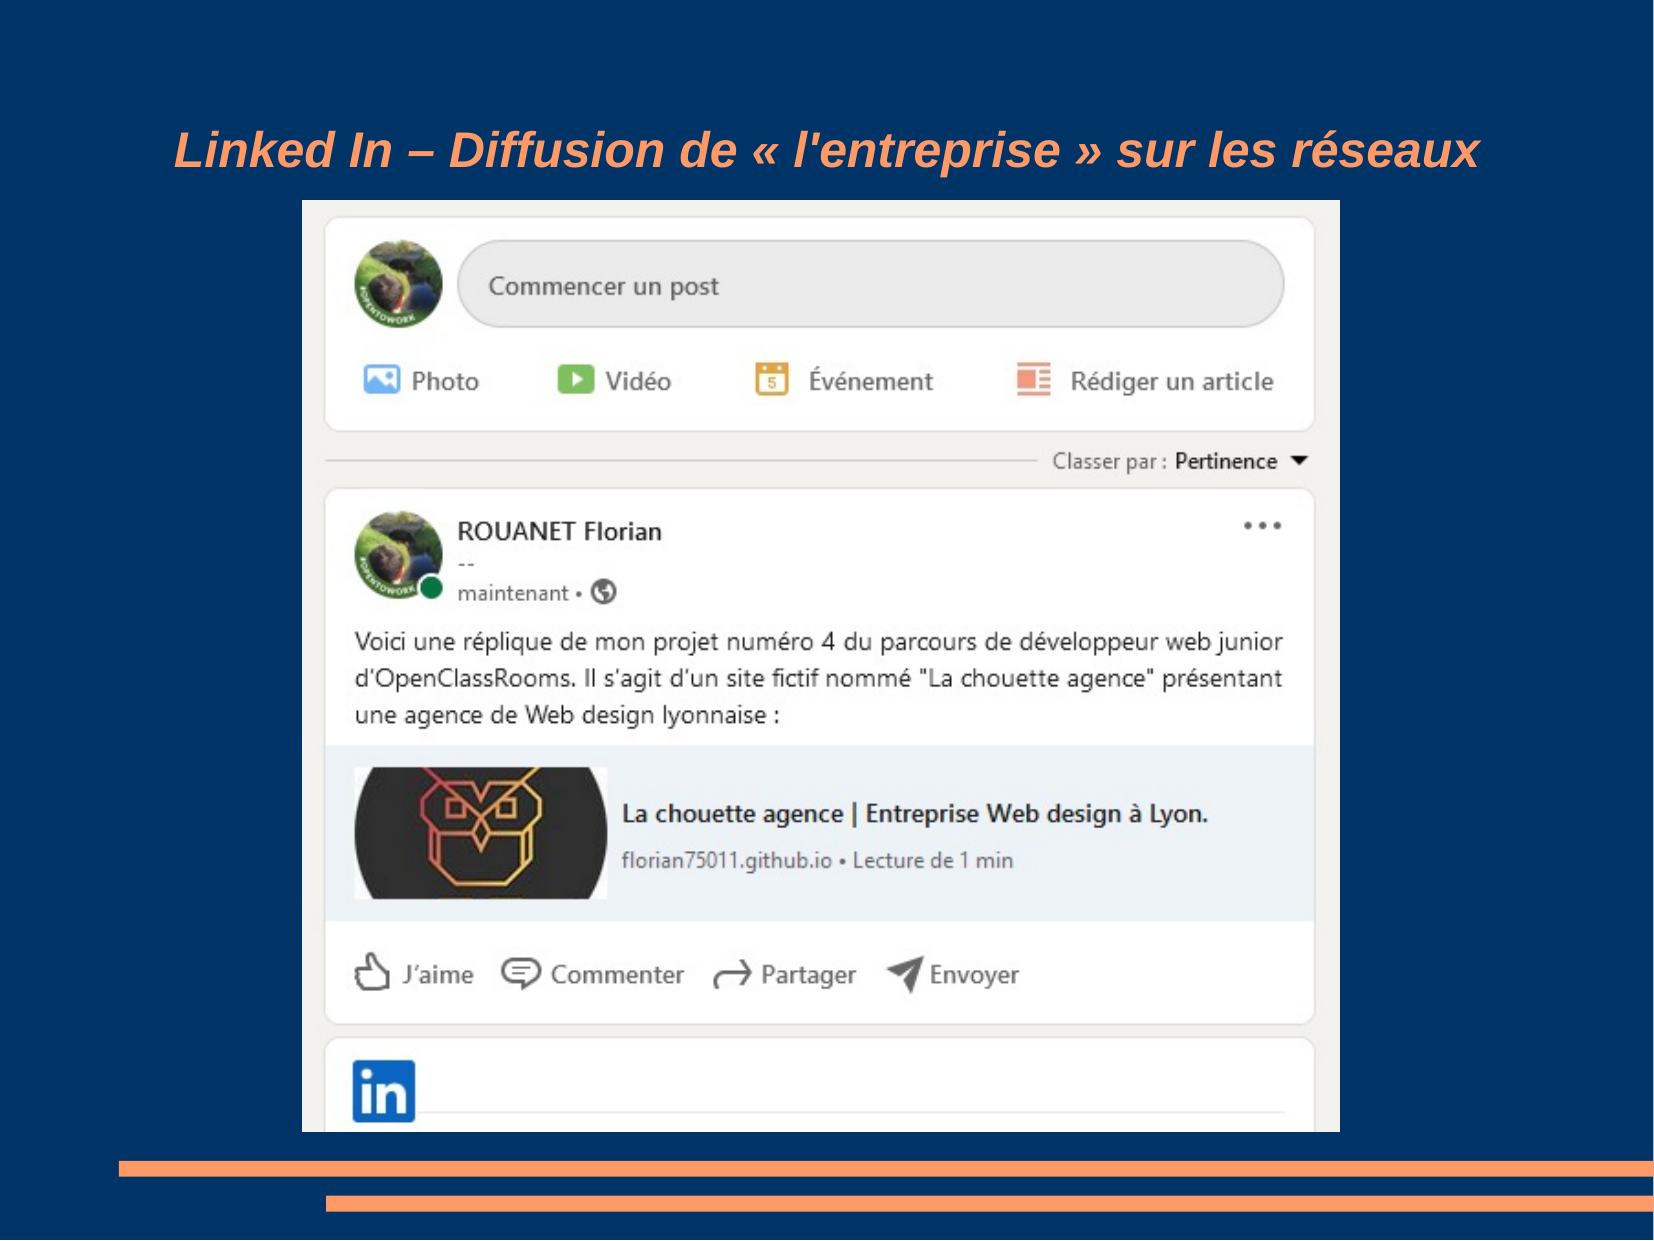

# Linked In – Diffusion de « l'entreprise » sur les réseaux